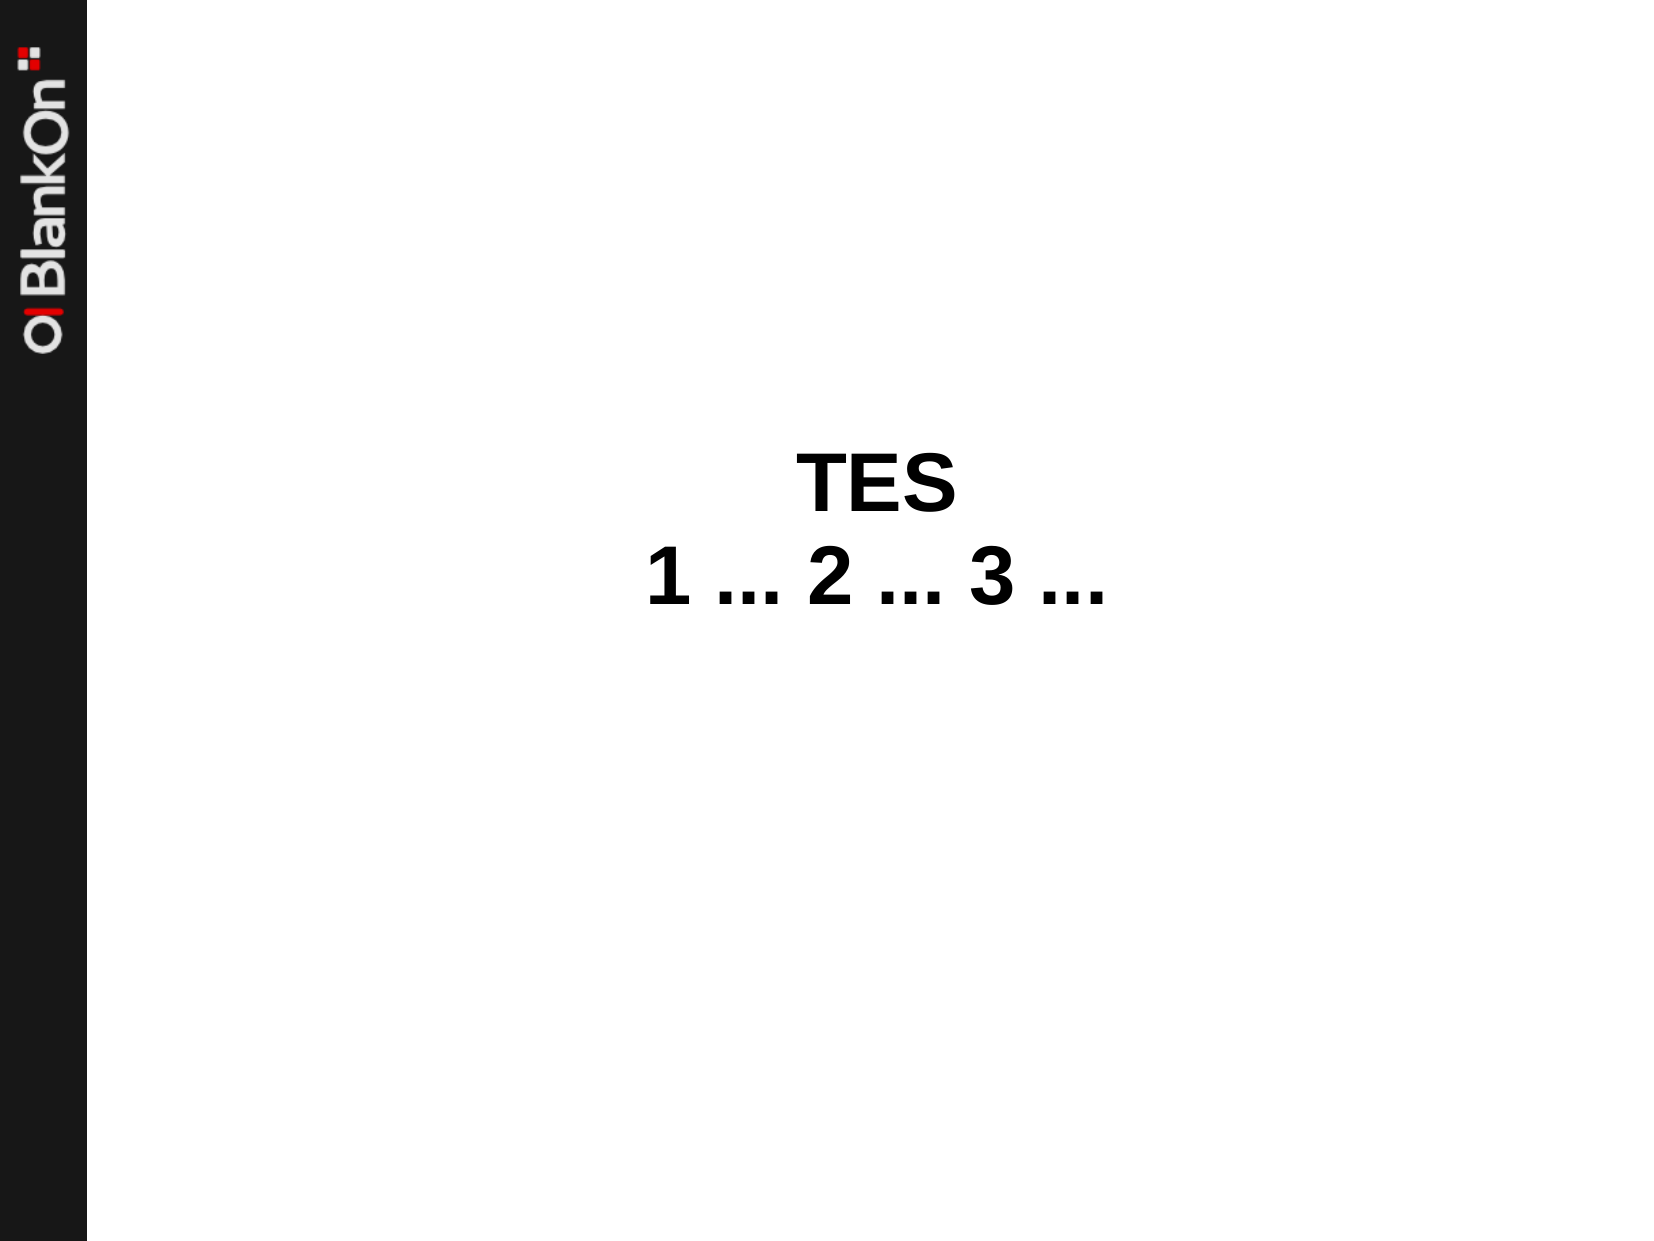

# TES
1 ... 2 ... 3 ...